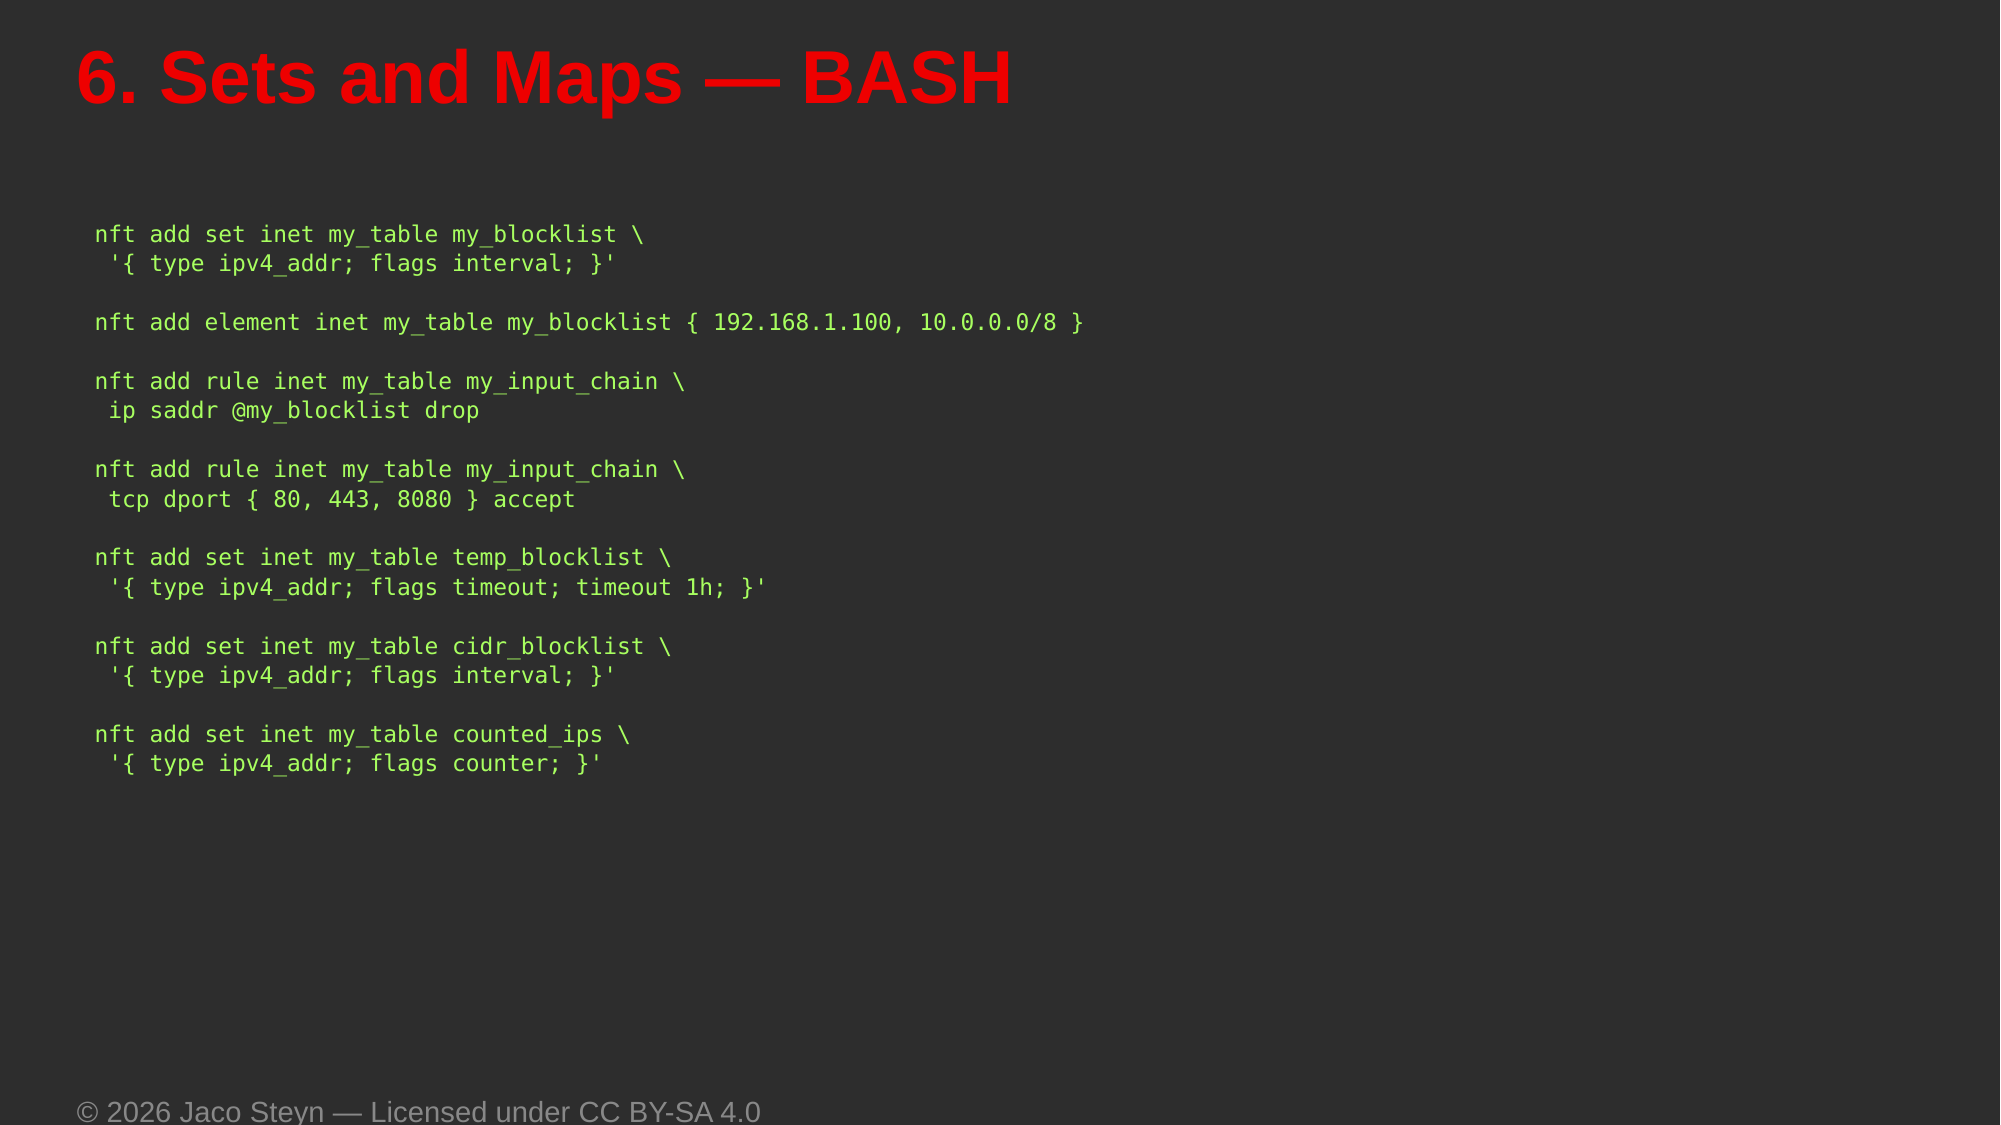

6. Sets and Maps — BASH
nft add set inet my_table my_blocklist \
 '{ type ipv4_addr; flags interval; }'
nft add element inet my_table my_blocklist { 192.168.1.100, 10.0.0.0/8 }
nft add rule inet my_table my_input_chain \
 ip saddr @my_blocklist drop
nft add rule inet my_table my_input_chain \
 tcp dport { 80, 443, 8080 } accept
nft add set inet my_table temp_blocklist \
 '{ type ipv4_addr; flags timeout; timeout 1h; }'
nft add set inet my_table cidr_blocklist \
 '{ type ipv4_addr; flags interval; }'
nft add set inet my_table counted_ips \
 '{ type ipv4_addr; flags counter; }'
© 2026 Jaco Steyn — Licensed under CC BY-SA 4.0